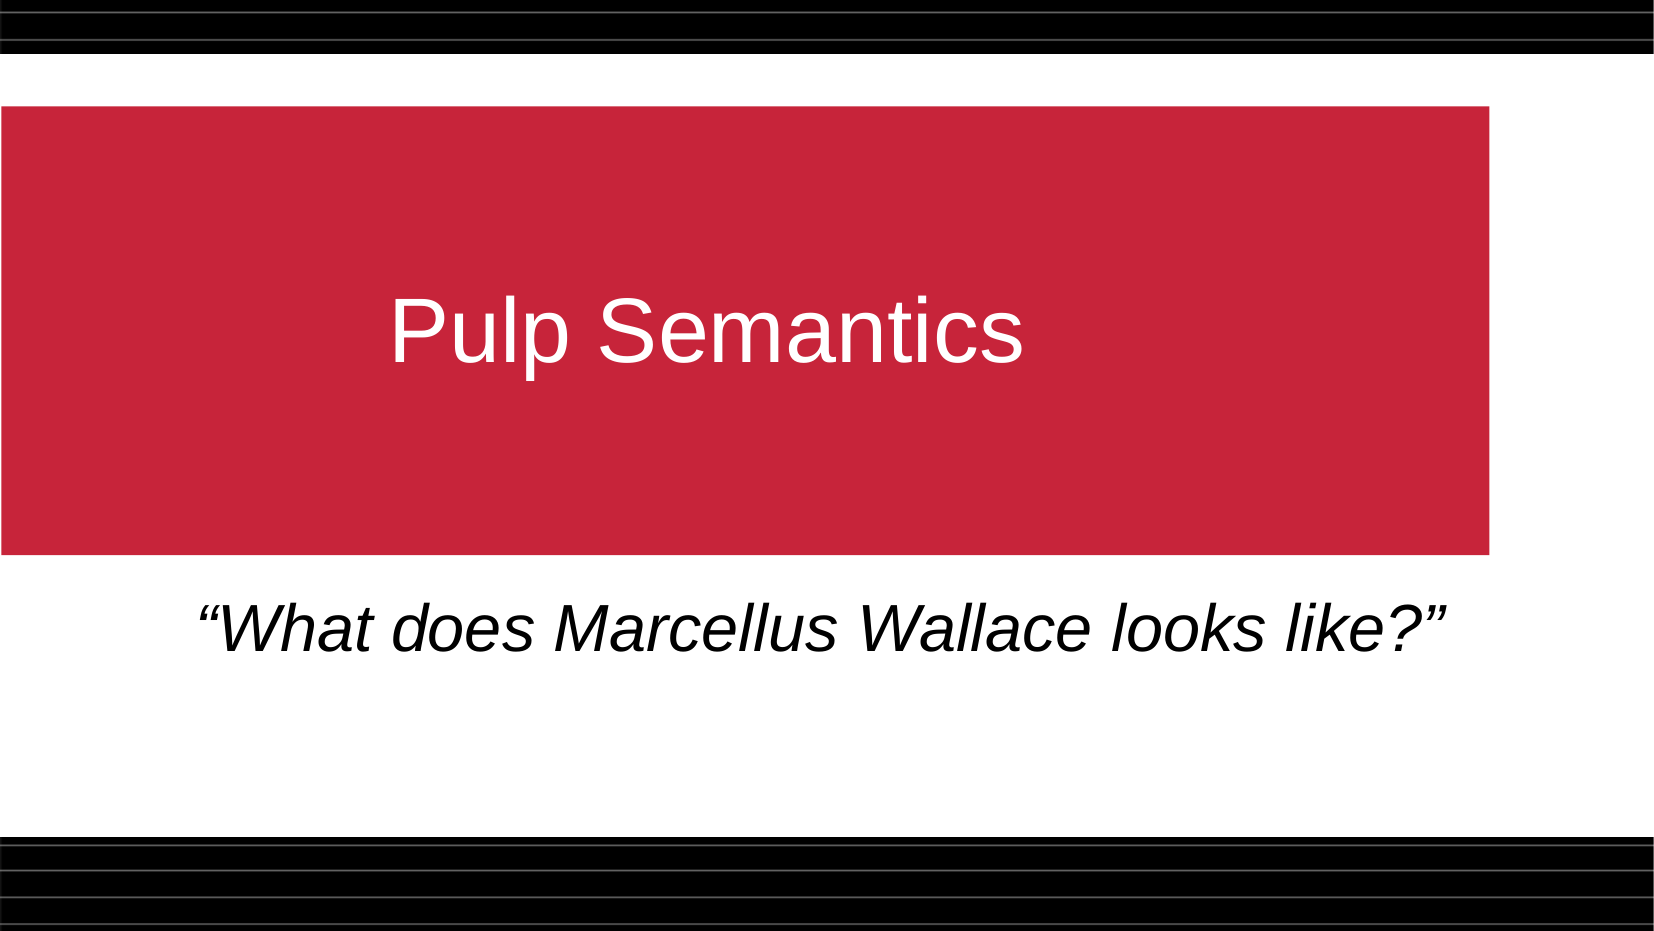

# Pulp Semantics
“What does Marcellus Wallace looks like?”